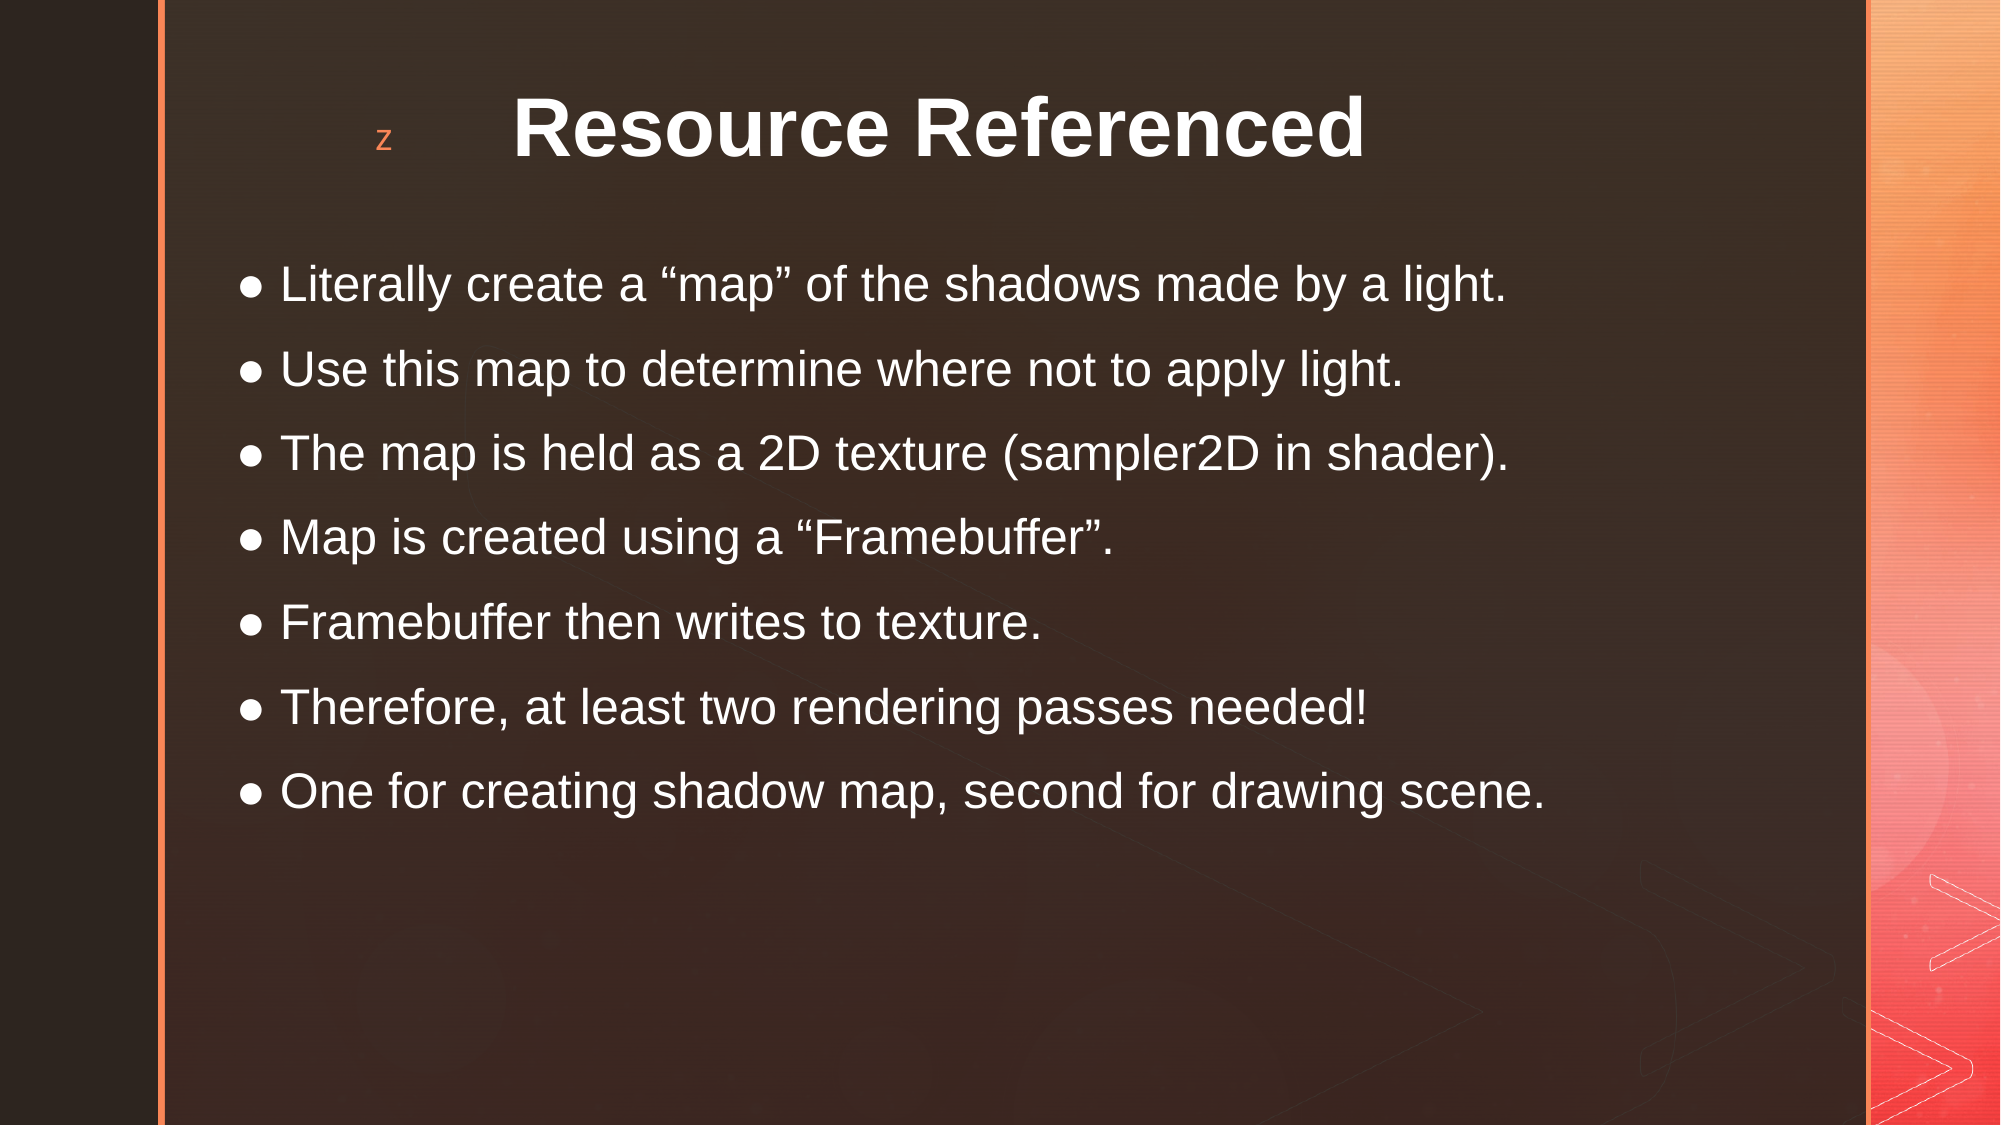

# ● Literally create a “map” of the shadows made by a light.
● Use this map to determine where not to apply light.
● The map is held as a 2D texture (sampler2D in shader).
● Map is created using a “Framebuffer”.
● Framebuffer then writes to texture.
● Therefore, at least two rendering passes needed!
● One for creating shadow map, second for drawing scene.
Resource Referenced